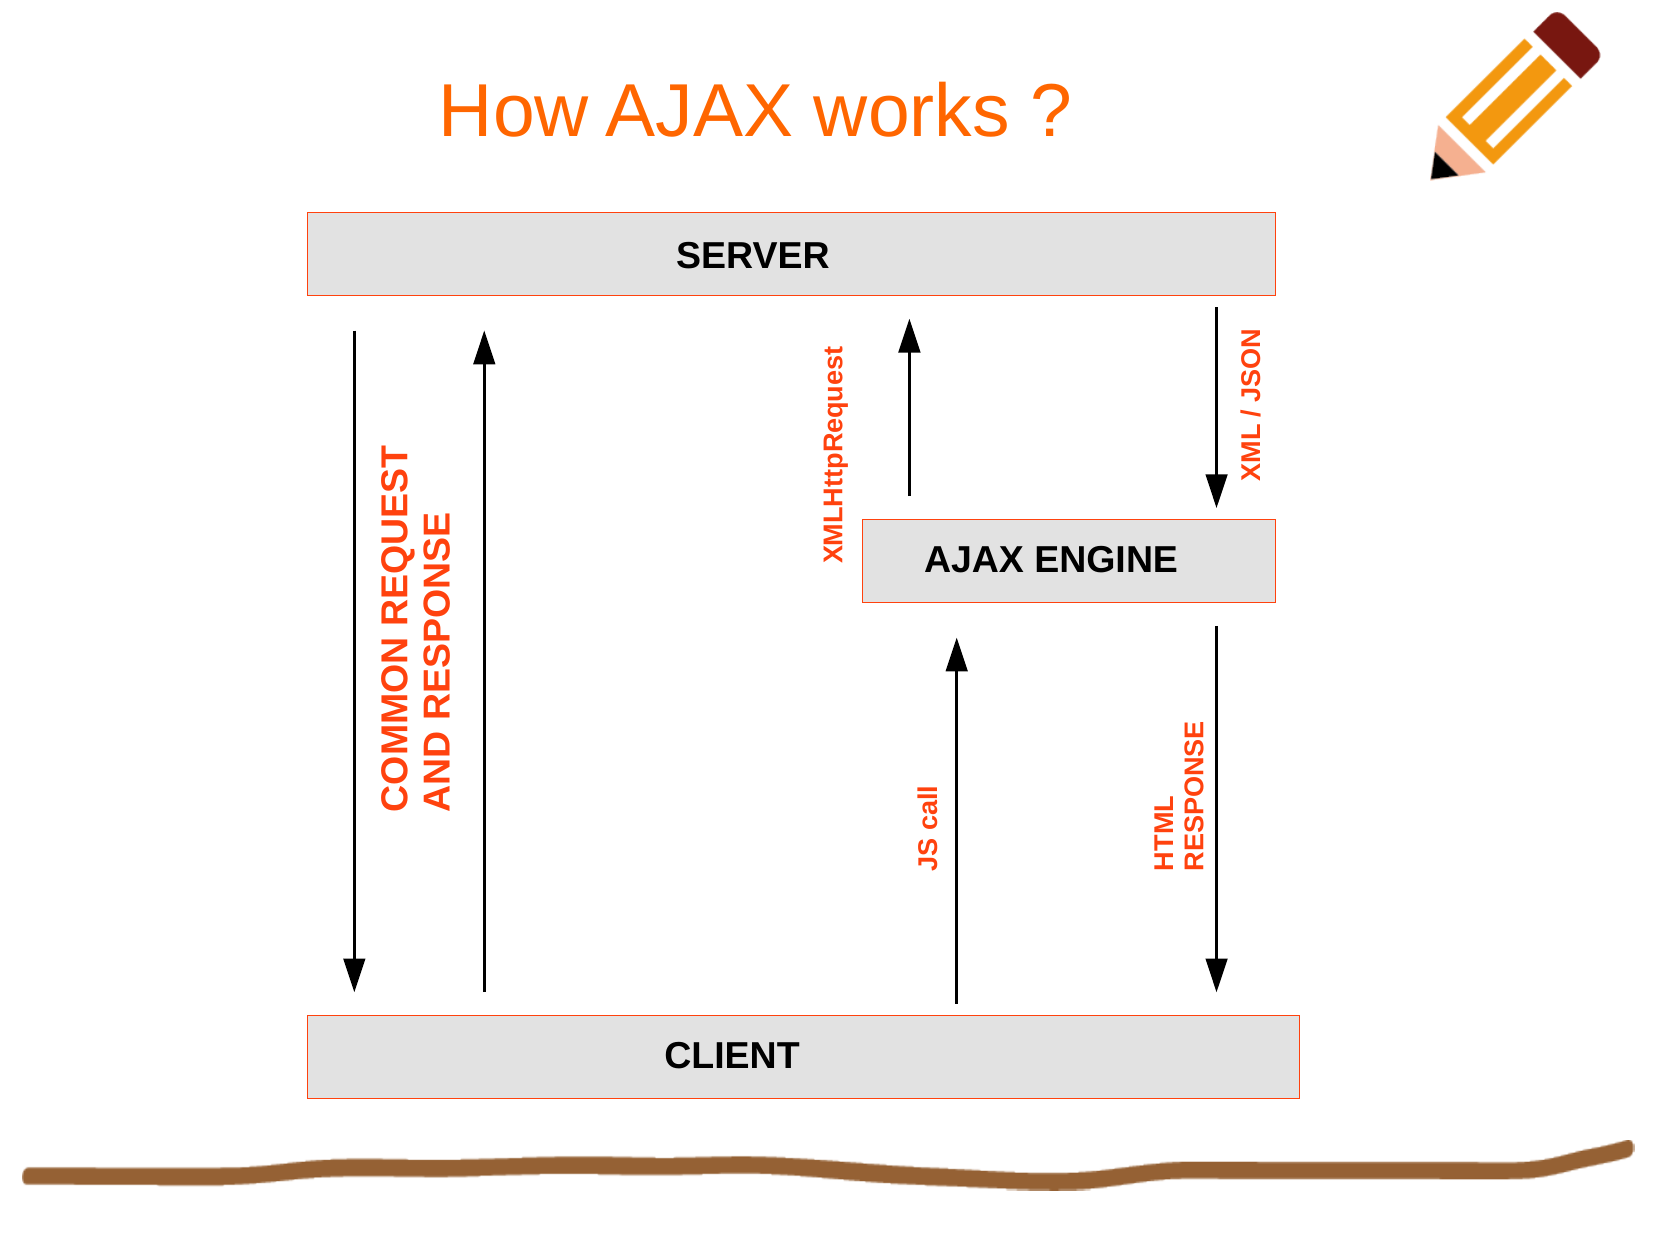

# How AJAX works ?
SERVER
XML / JSON
XMLHttpRequest
AJAX ENGINE
COMMON REQUEST AND RESPONSE
HTML RESPONSE
JS call
CLIENT